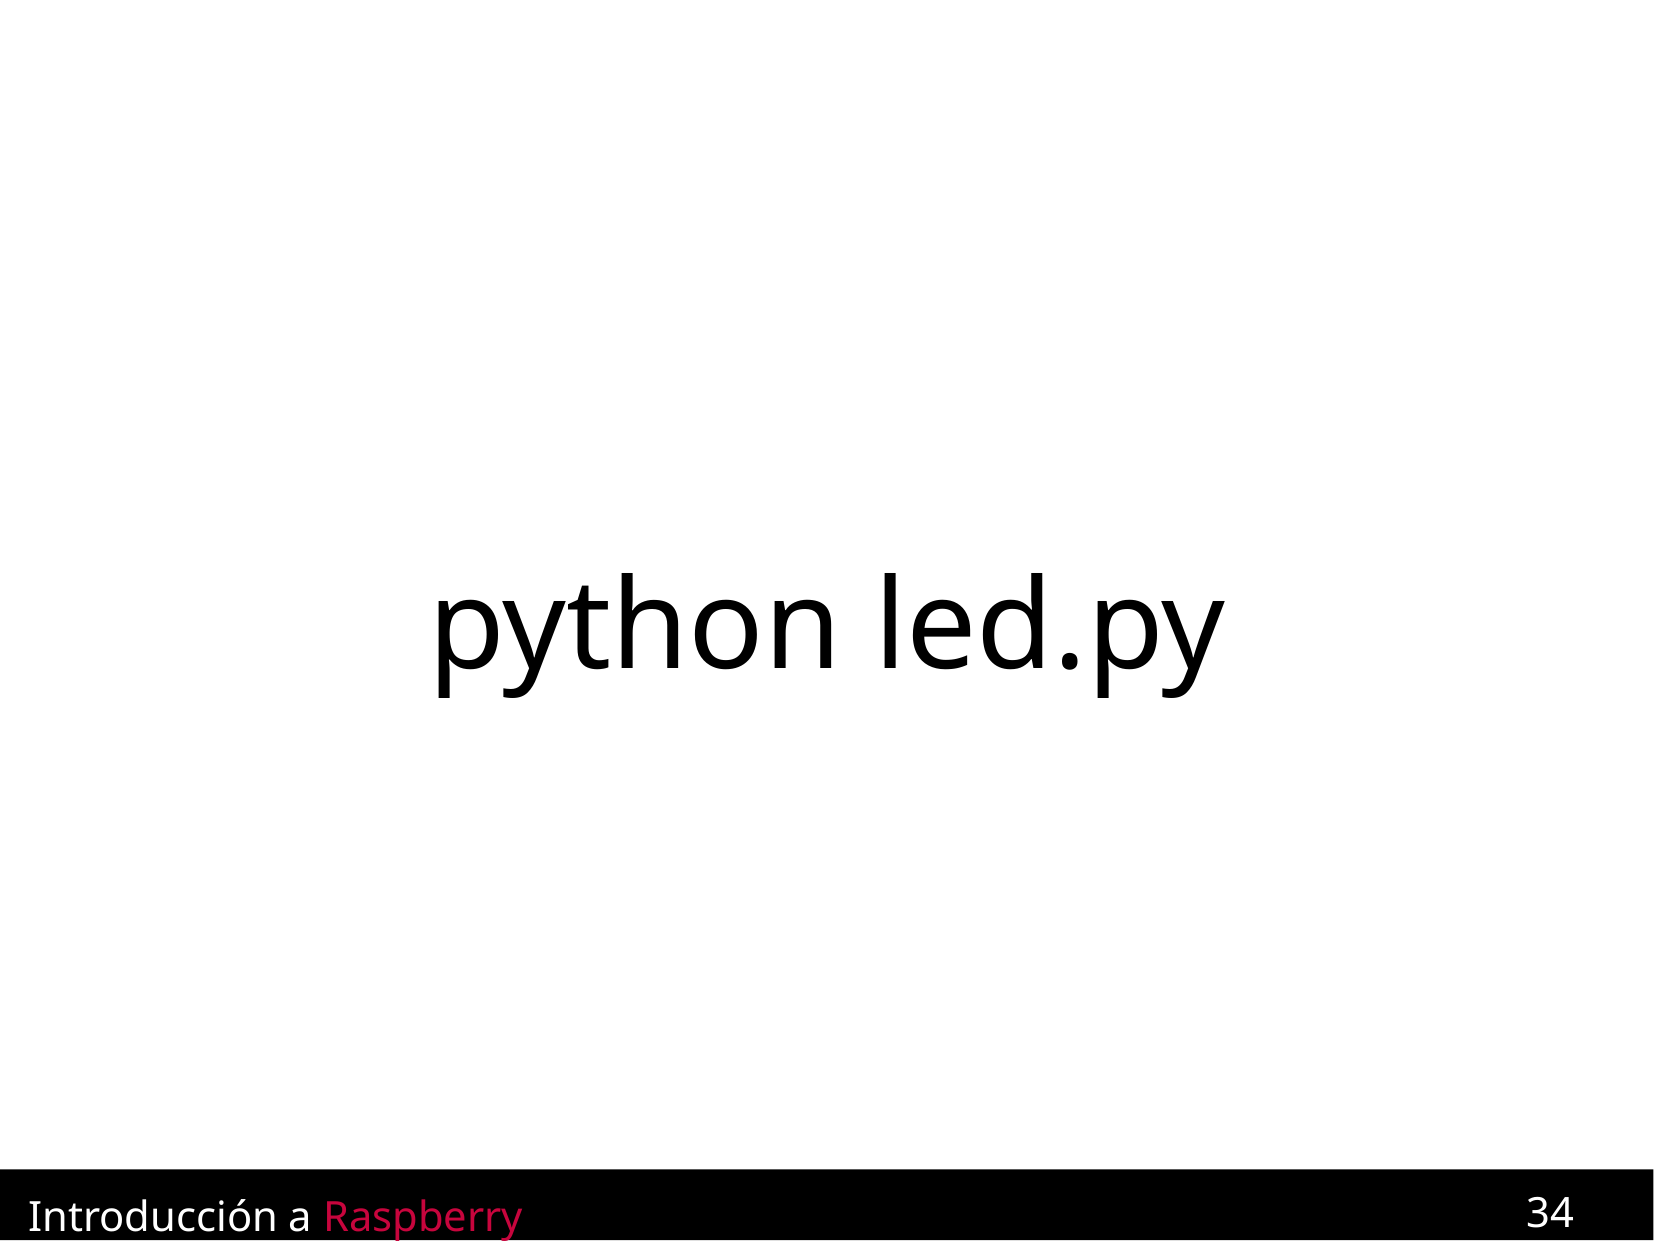

# python led.py
Introducción a Raspberry Pi